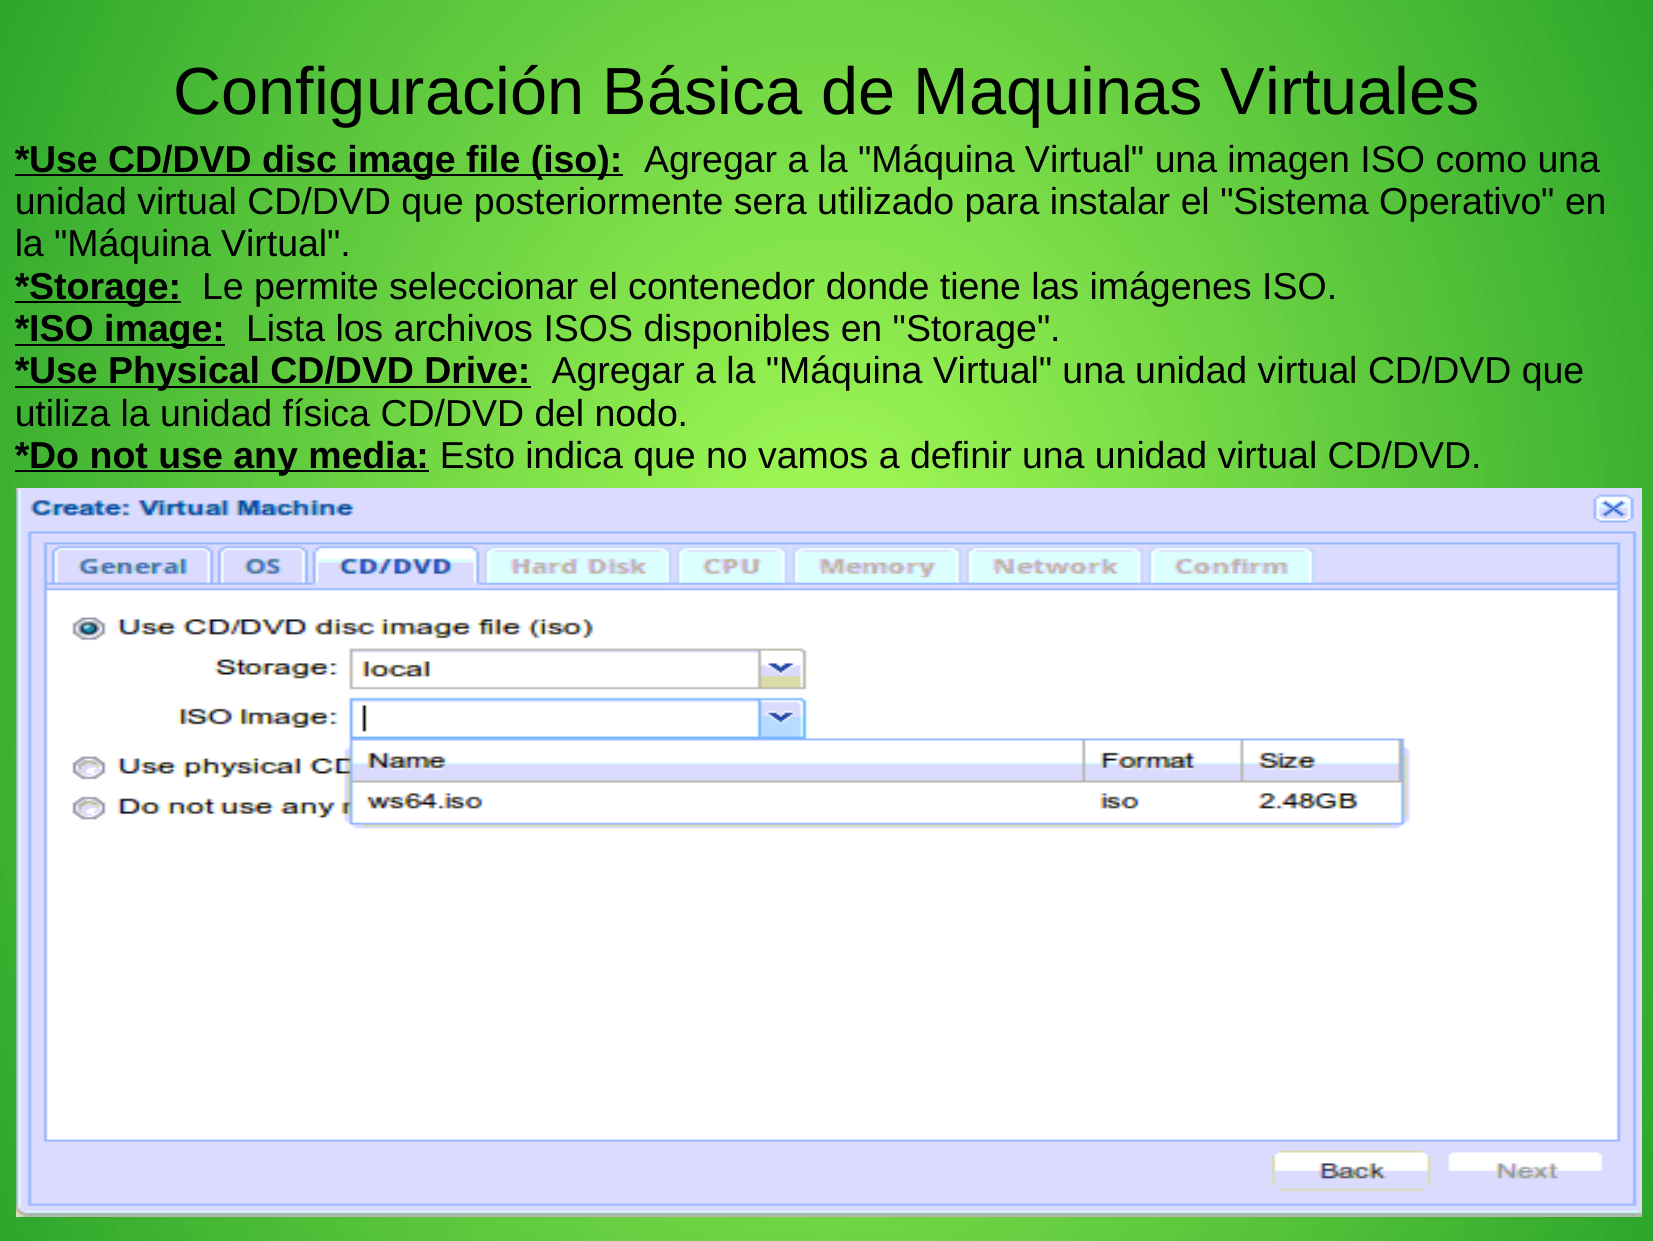

Configuración Básica de Maquinas Virtuales
*Use CD/DVD disc image file (iso): Agregar a la "Máquina Virtual" una imagen ISO como una unidad virtual CD/DVD que posteriormente sera utilizado para instalar el "Sistema Operativo" en la "Máquina Virtual".
*Storage: Le permite seleccionar el contenedor donde tiene las imágenes ISO.
*ISO image: Lista los archivos ISOS disponibles en "Storage".
*Use Physical CD/DVD Drive: Agregar a la "Máquina Virtual" una unidad virtual CD/DVD que utiliza la unidad física CD/DVD del nodo.
*Do not use any media: Esto indica que no vamos a definir una unidad virtual CD/DVD.